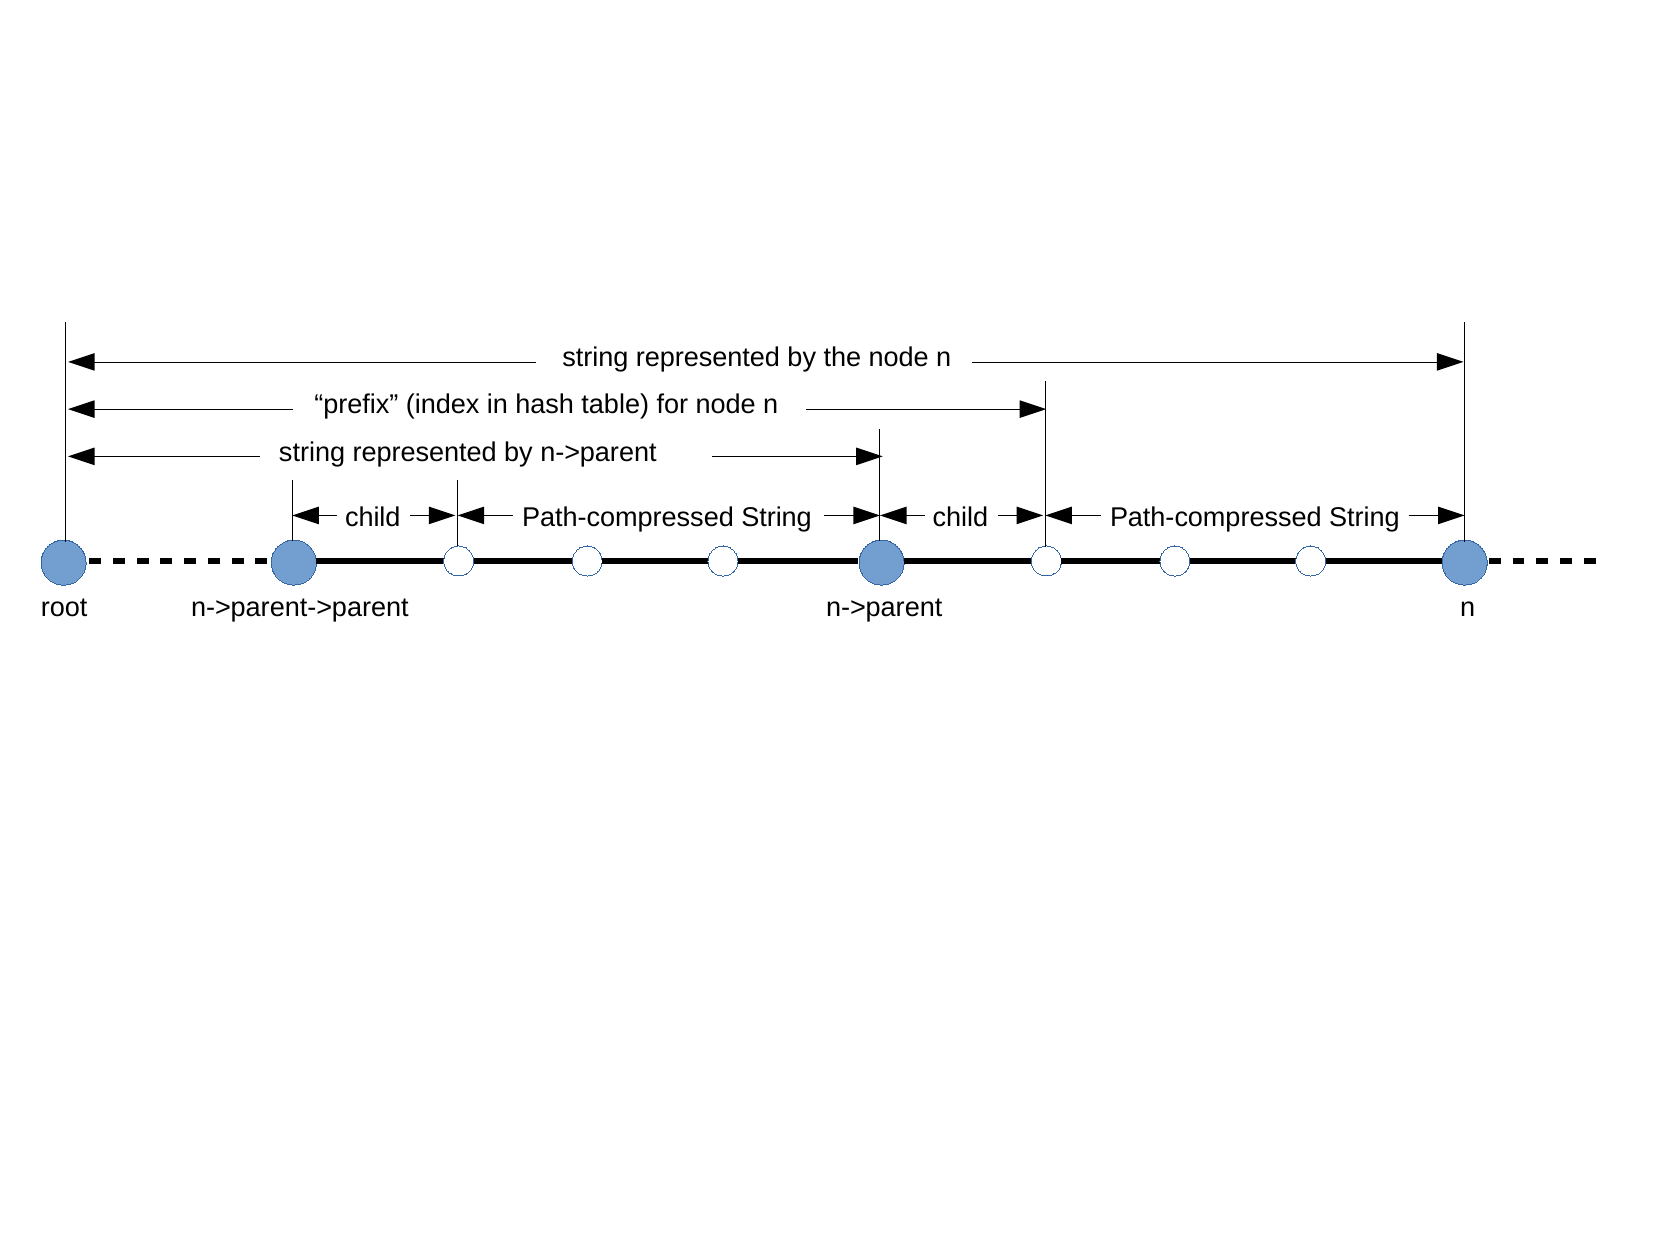

string represented by the node n
“prefix” (index in hash table) for node n
string represented by n->parent
child
child
Path-compressed String
Path-compressed String
n
n->parent->parent
n->parent
root